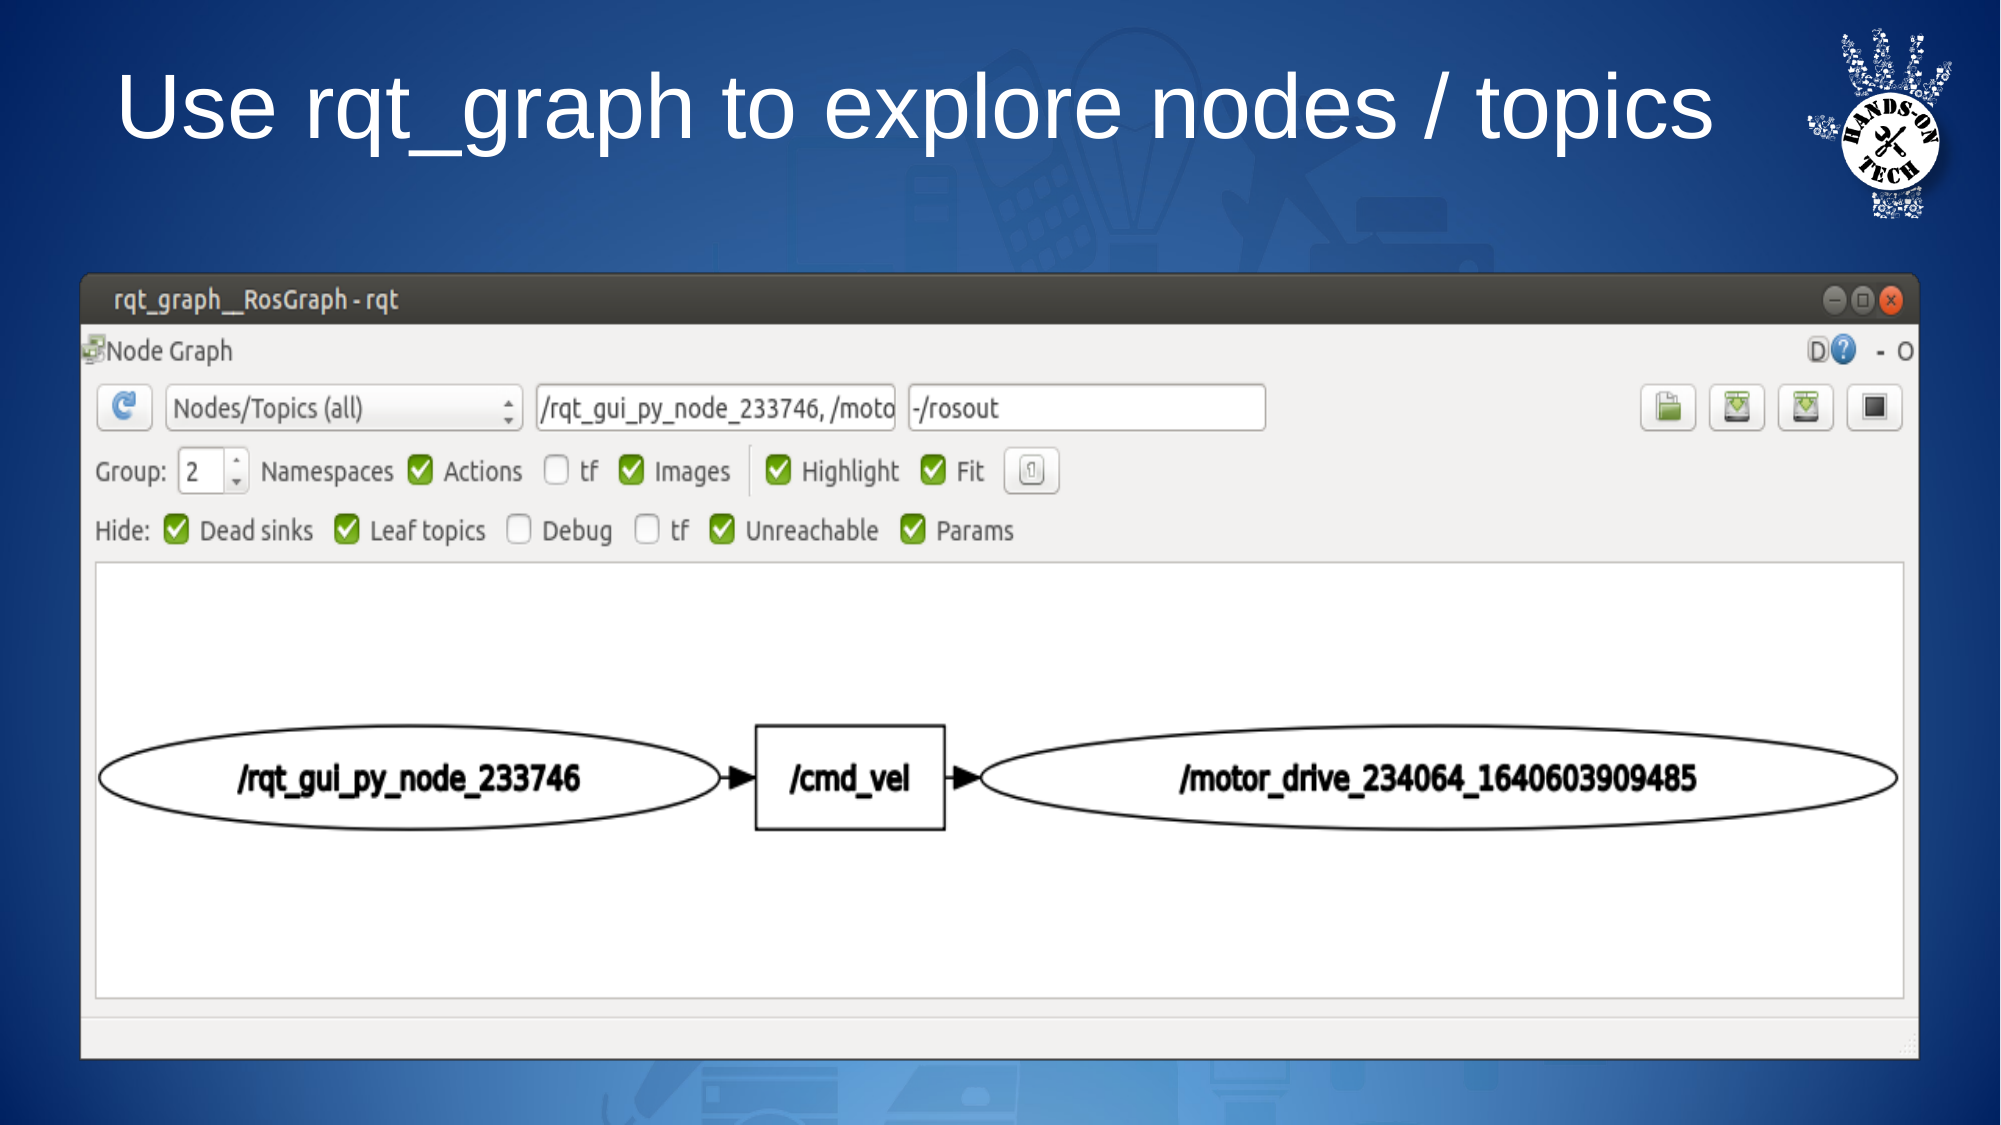

Use rqt_graph to explore nodes / topics